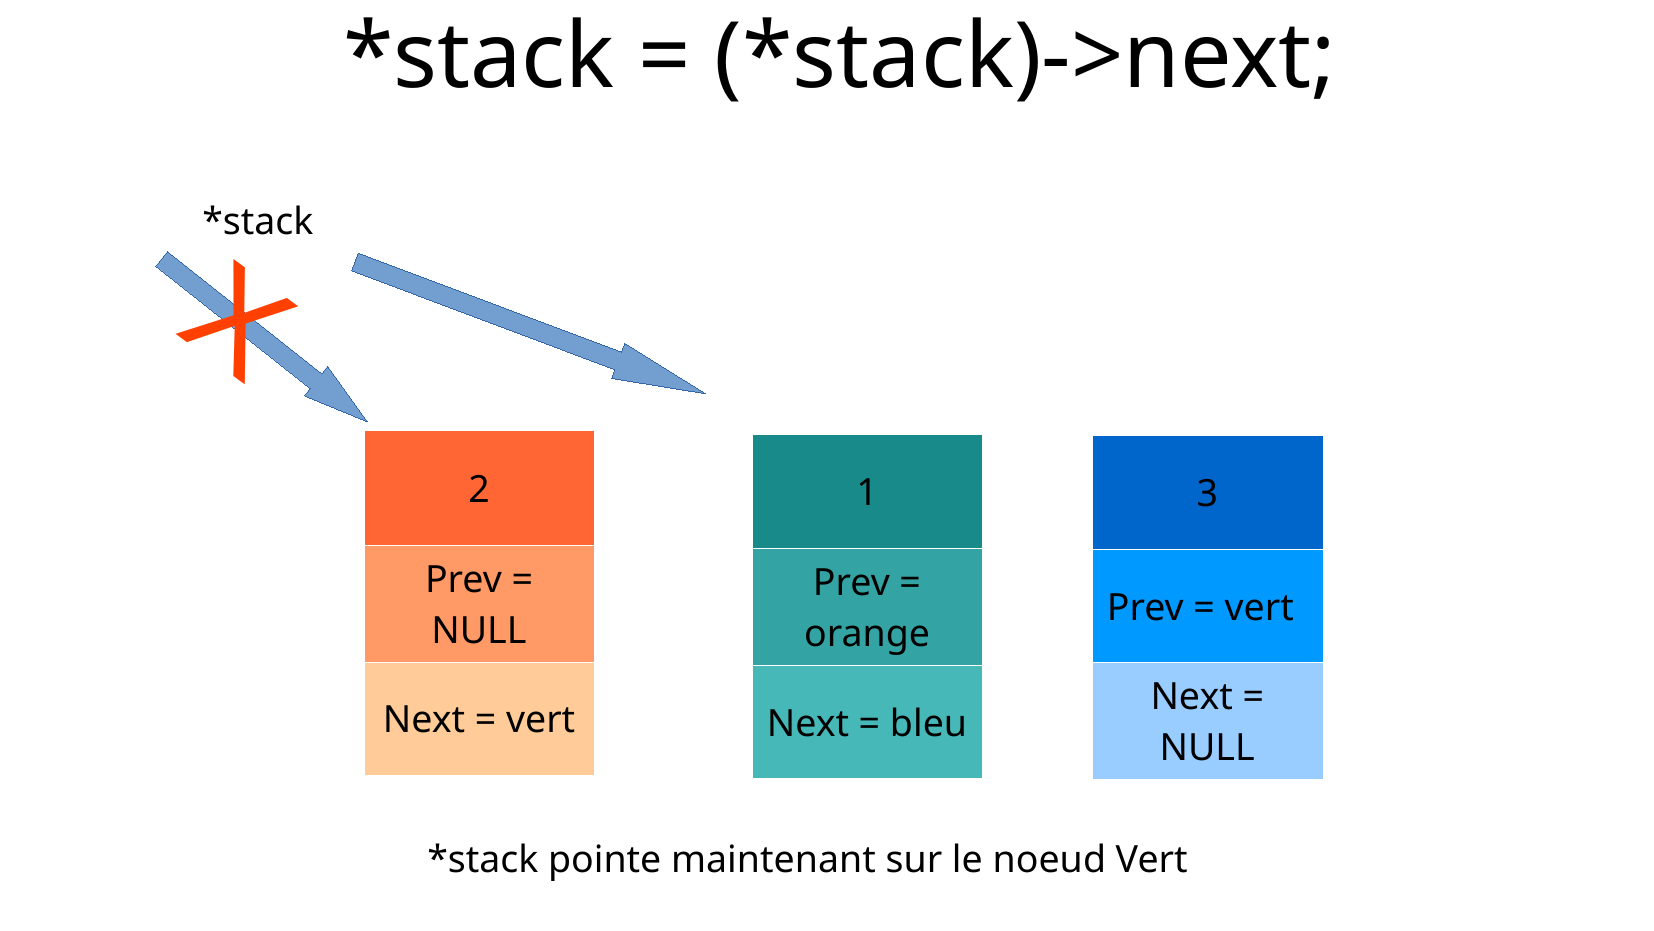

# *stack = (*stack)->next;
*stack
X
| 2 |
| --- |
| Prev = NULL |
| Next = vert |
| 1 |
| --- |
| Prev = orange |
| Next = bleu |
| 3 |
| --- |
| Prev = vert |
| Next = NULL |
*stack pointe maintenant sur le noeud Vert